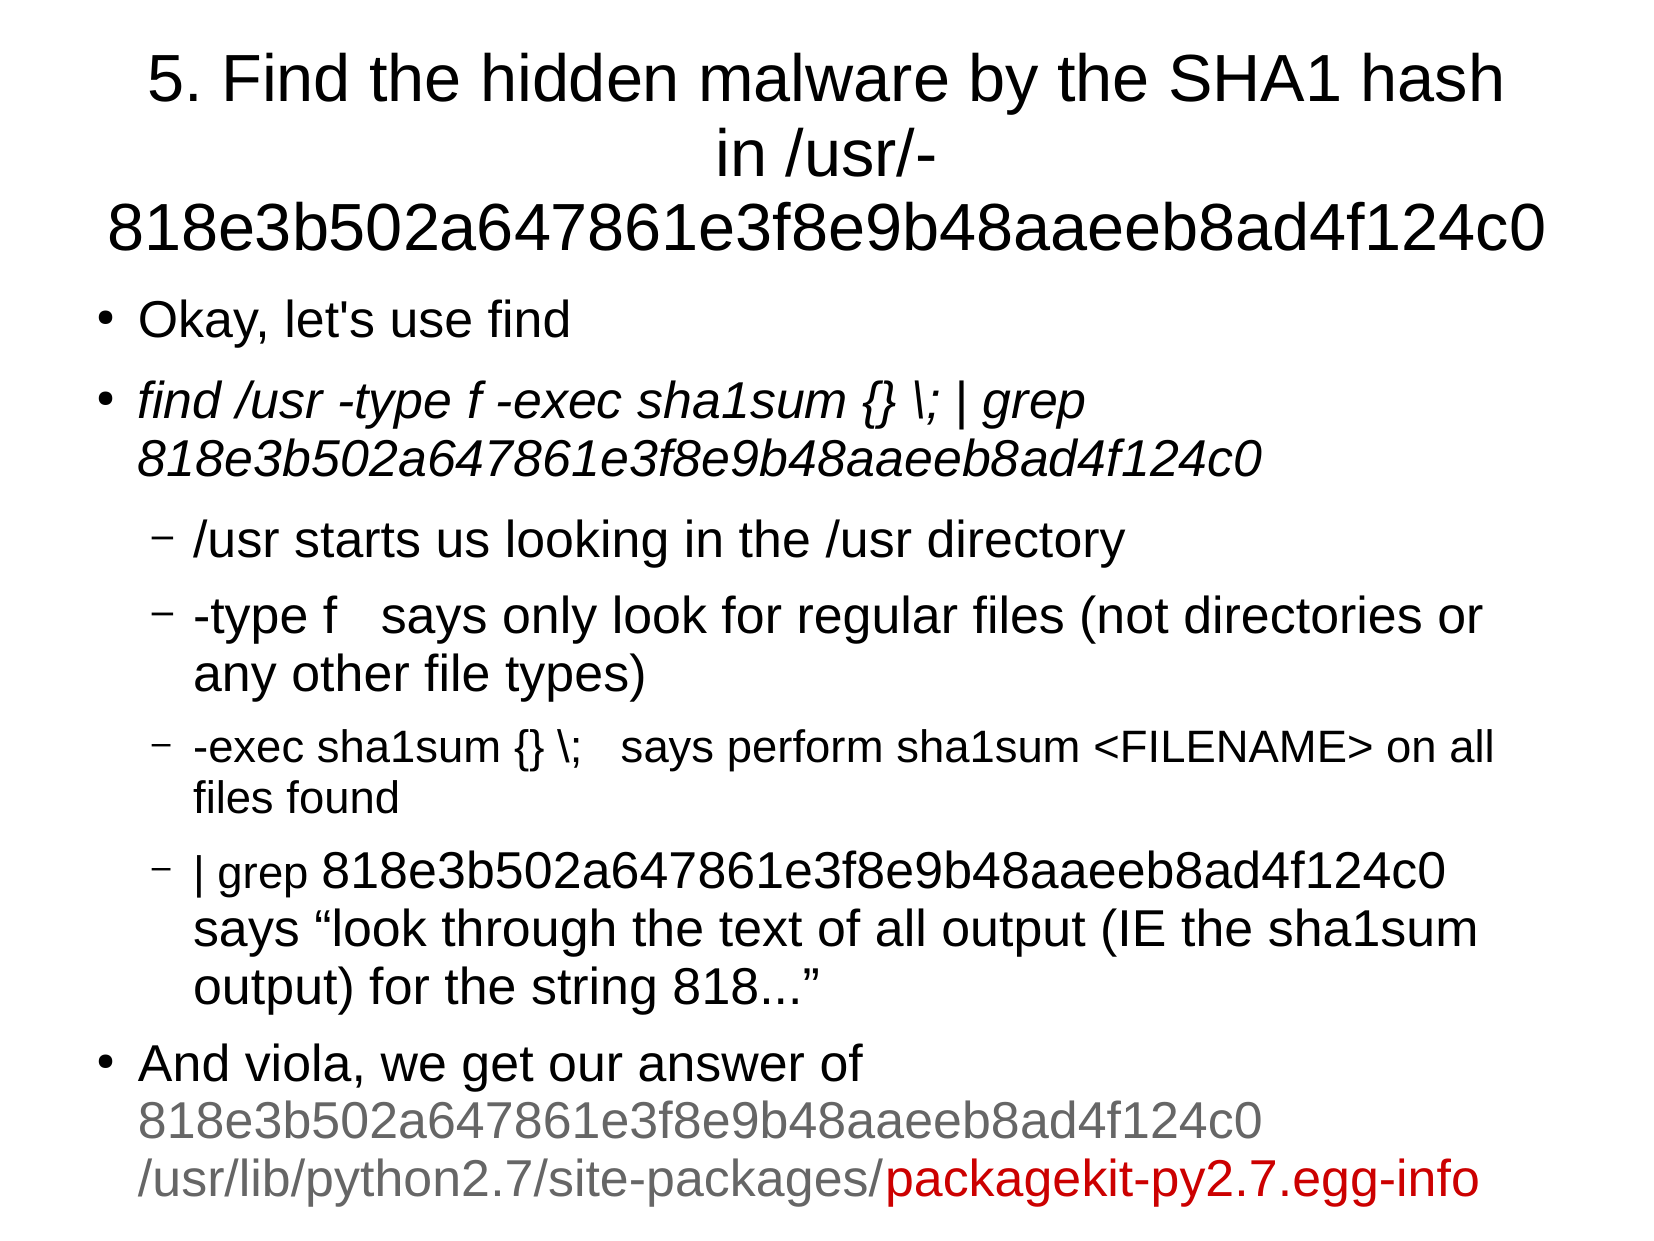

# 5. Find the hidden malware by the SHA1 hash in /usr/- 818e3b502a647861e3f8e9b48aaeeb8ad4f124c0
Okay, let's use find
find /usr -type f -exec sha1sum {} \; | grep 818e3b502a647861e3f8e9b48aaeeb8ad4f124c0
/usr starts us looking in the /usr directory
-type f says only look for regular files (not directories or any other file types)
-exec sha1sum {} \; says perform sha1sum <FILENAME> on all files found
| grep 818e3b502a647861e3f8e9b48aaeeb8ad4f124c0 says “look through the text of all output (IE the sha1sum output) for the string 818...”
And viola, we get our answer of 818e3b502a647861e3f8e9b48aaeeb8ad4f124c0 /usr/lib/python2.7/site-packages/packagekit-py2.7.egg-info